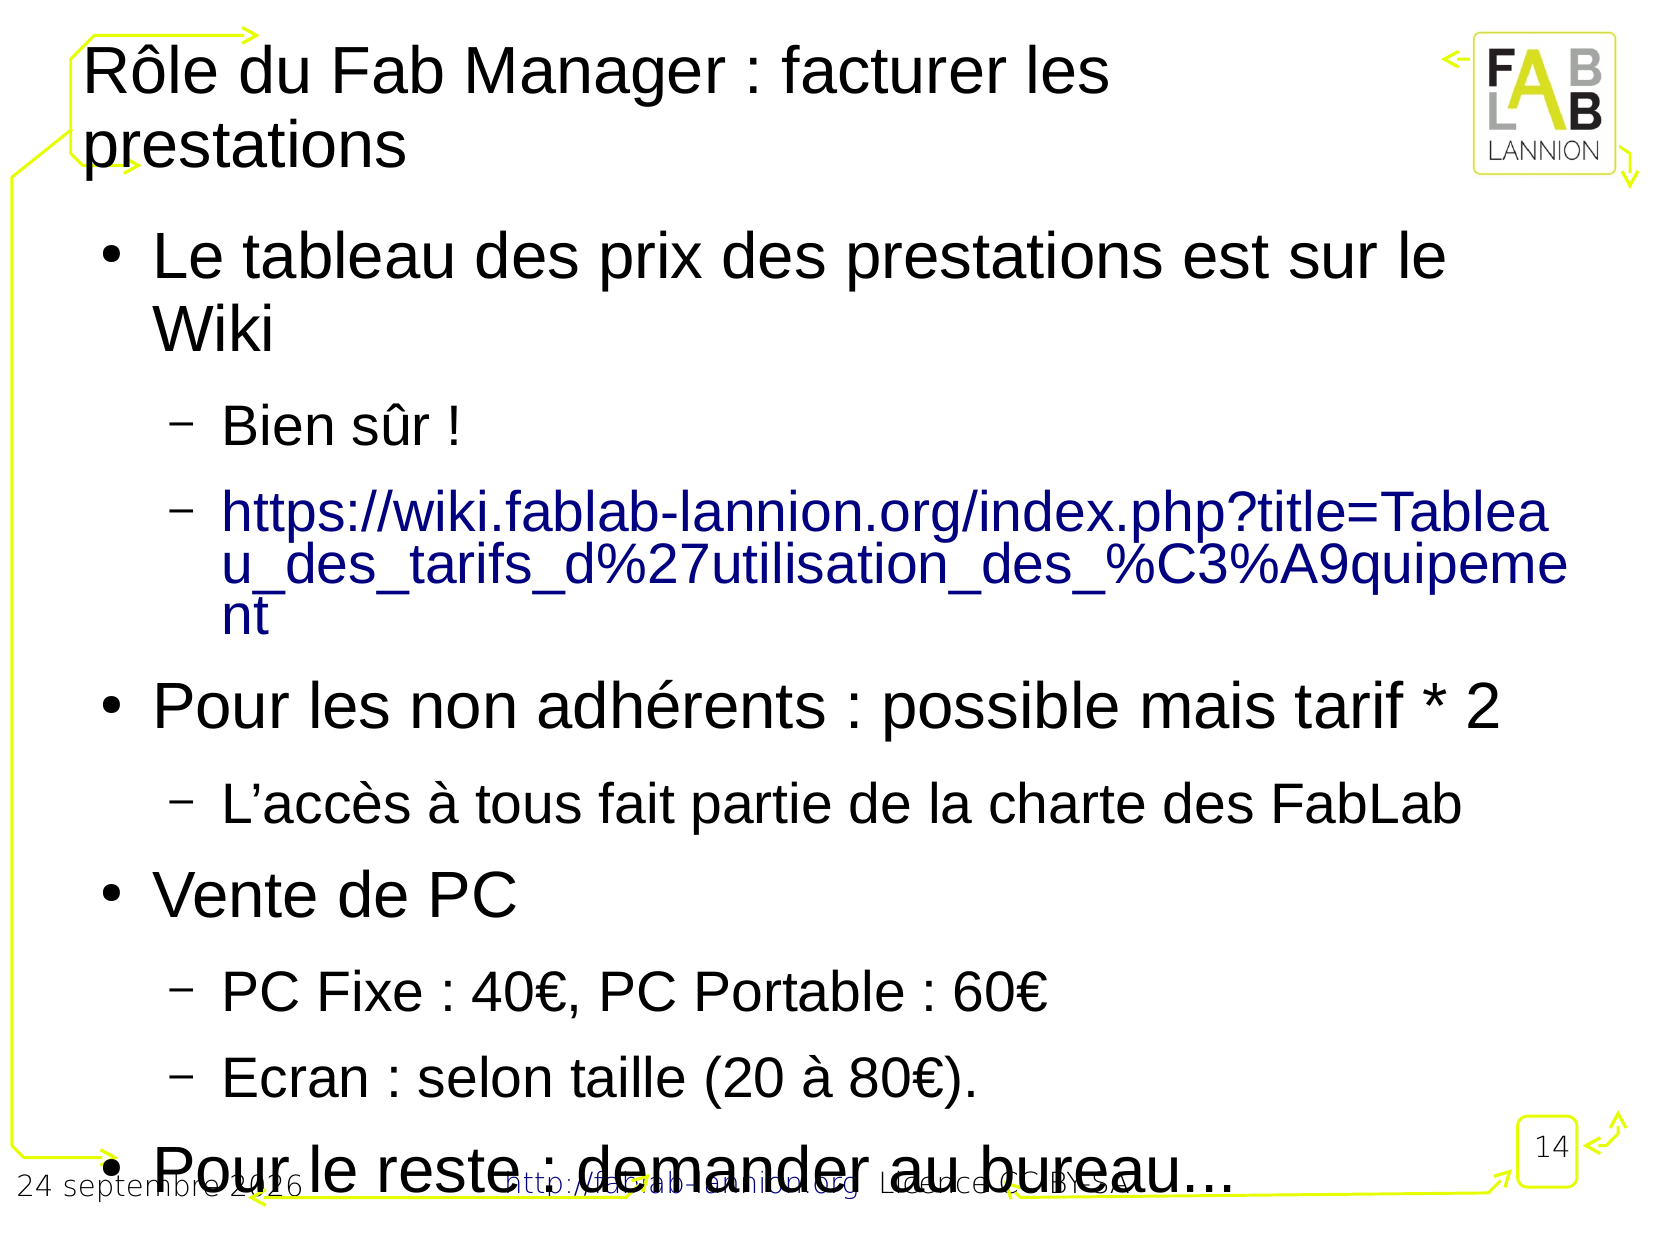

# Rôle du Fab Manager : facturer les prestations
Le tableau des prix des prestations est sur le Wiki
Bien sûr !
https://wiki.fablab-lannion.org/index.php?title=Tableau_des_tarifs_d%27utilisation_des_%C3%A9quipement
Pour les non adhérents : possible mais tarif * 2
L’accès à tous fait partie de la charte des FabLab
Vente de PC
PC Fixe : 40€, PC Portable : 60€
Ecran : selon taille (20 à 80€).
Pour le reste : demander au bureau...
14